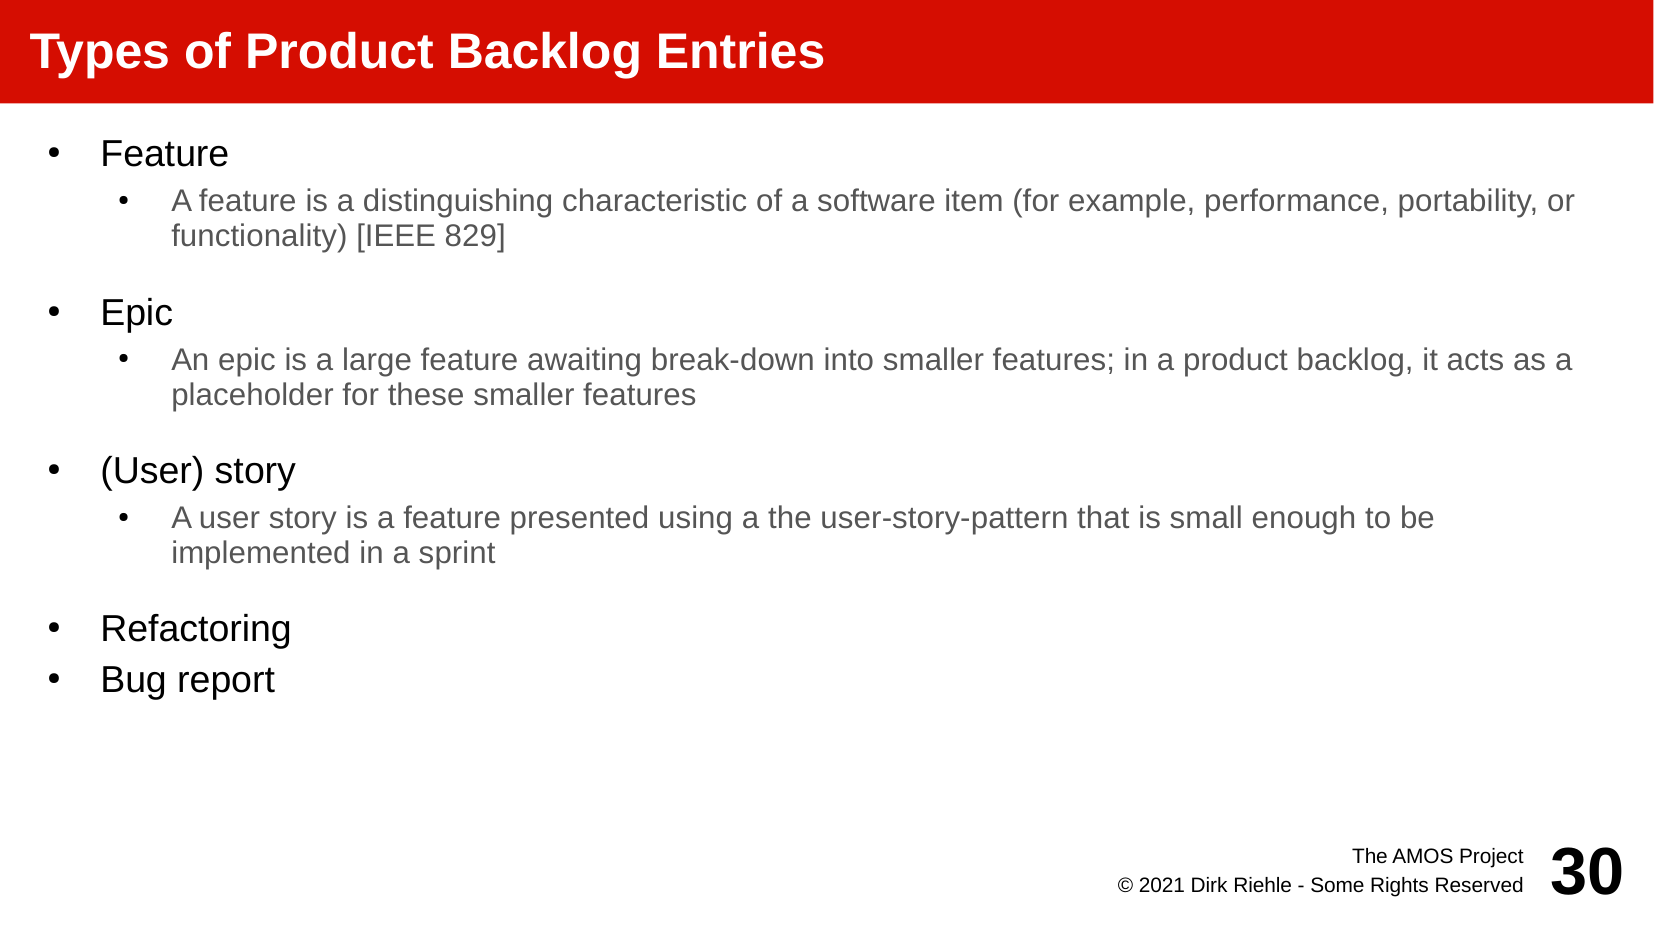

# Types of Product Backlog Entries
Feature
A feature is a distinguishing characteristic of a software item (for example, performance, portability, or functionality) [IEEE 829]
Epic
An epic is a large feature awaiting break-down into smaller features; in a product backlog, it acts as a placeholder for these smaller features
(User) story
A user story is a feature presented using a the user-story-pattern that is small enough to be implemented in a sprint
Refactoring
Bug report
The AMOS Project
30
© 2021 Dirk Riehle - Some Rights Reserved